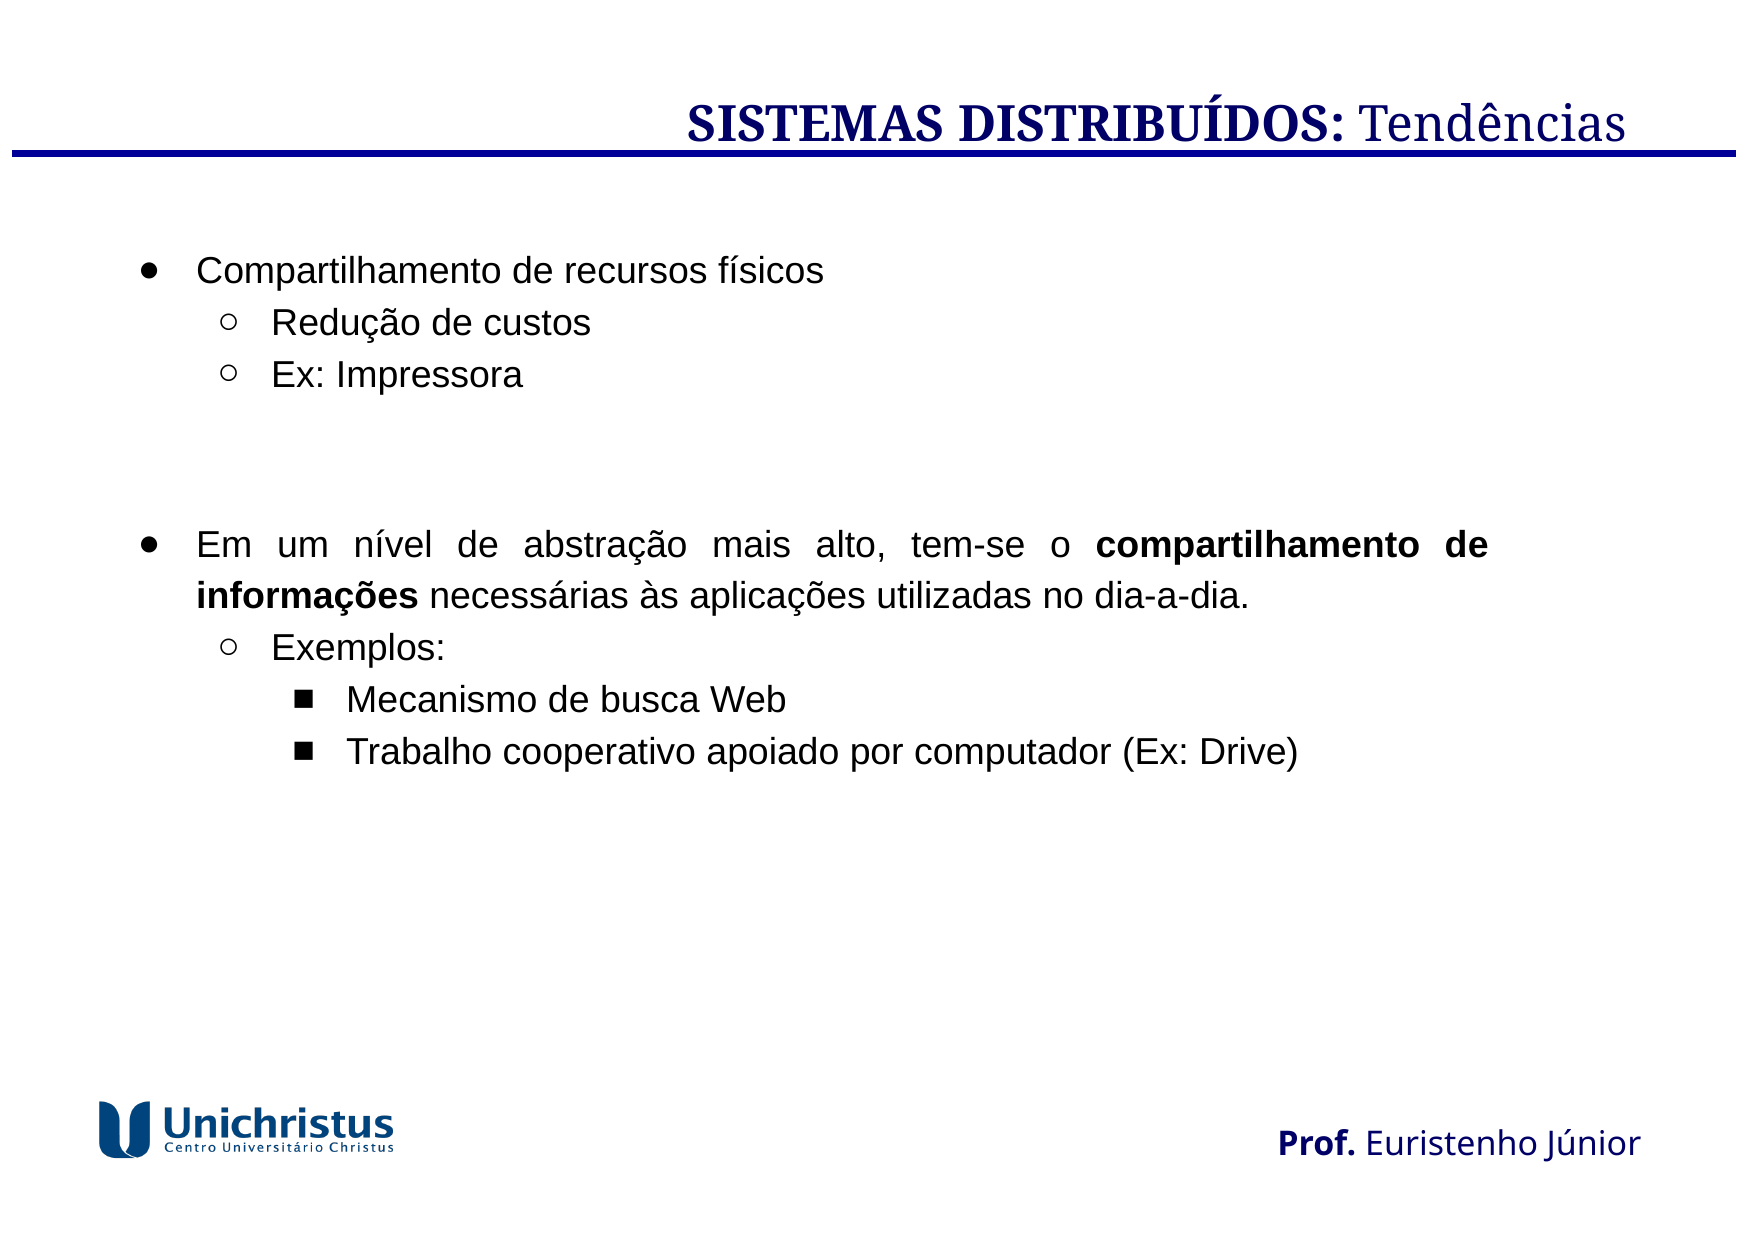

SISTEMAS DISTRIBUÍDOS: Tendências
Compartilhamento de recursos físicos
Redução de custos
Ex: Impressora
Em um nível de abstração mais alto, tem-se o compartilhamento de informações necessárias às aplicações utilizadas no dia-a-dia.
Exemplos:
Mecanismo de busca Web
Trabalho cooperativo apoiado por computador (Ex: Drive)
Prof. Euristenho Júnior